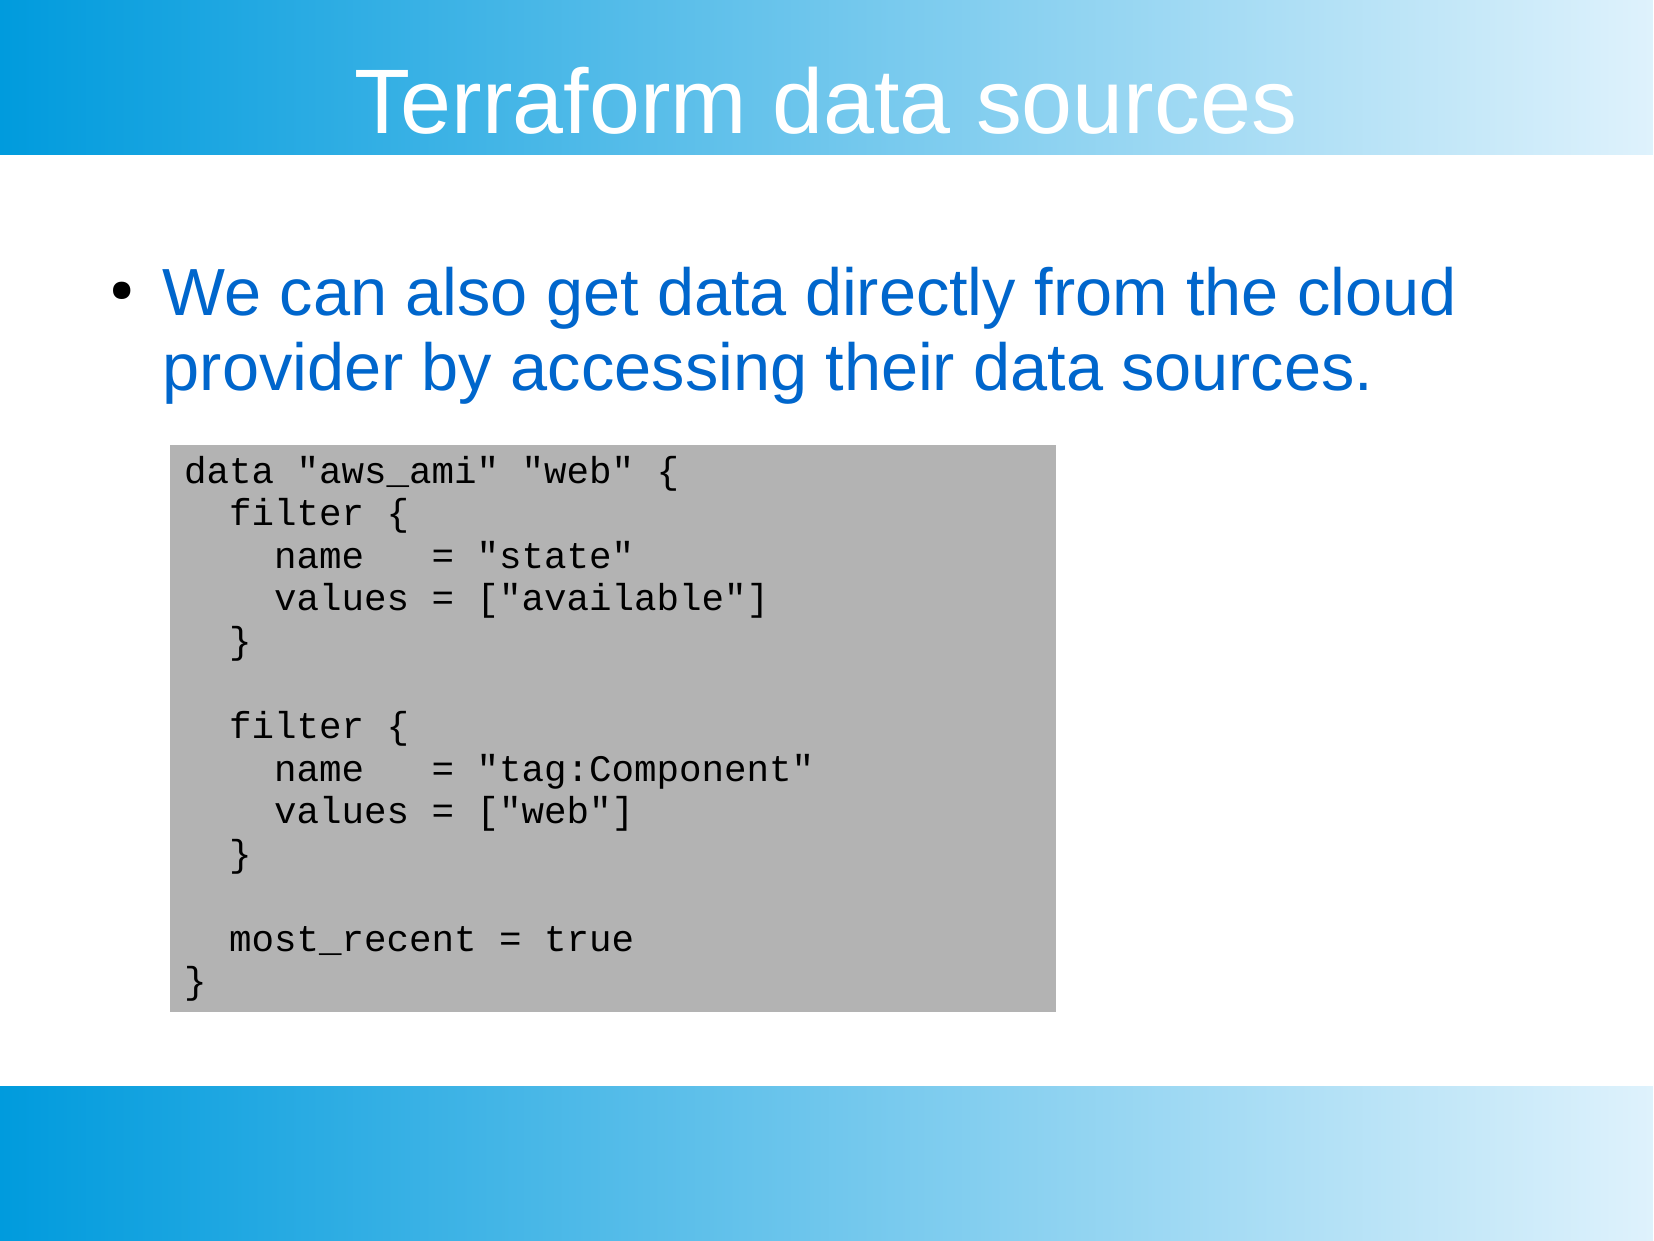

# Terraform data sources
We can also get data directly from the cloud provider by accessing their data sources.
| data "aws\_ami" "web" { filter { name = "state" values = ["available"] } filter { name = "tag:Component" values = ["web"] } most\_recent = true } |
| --- |